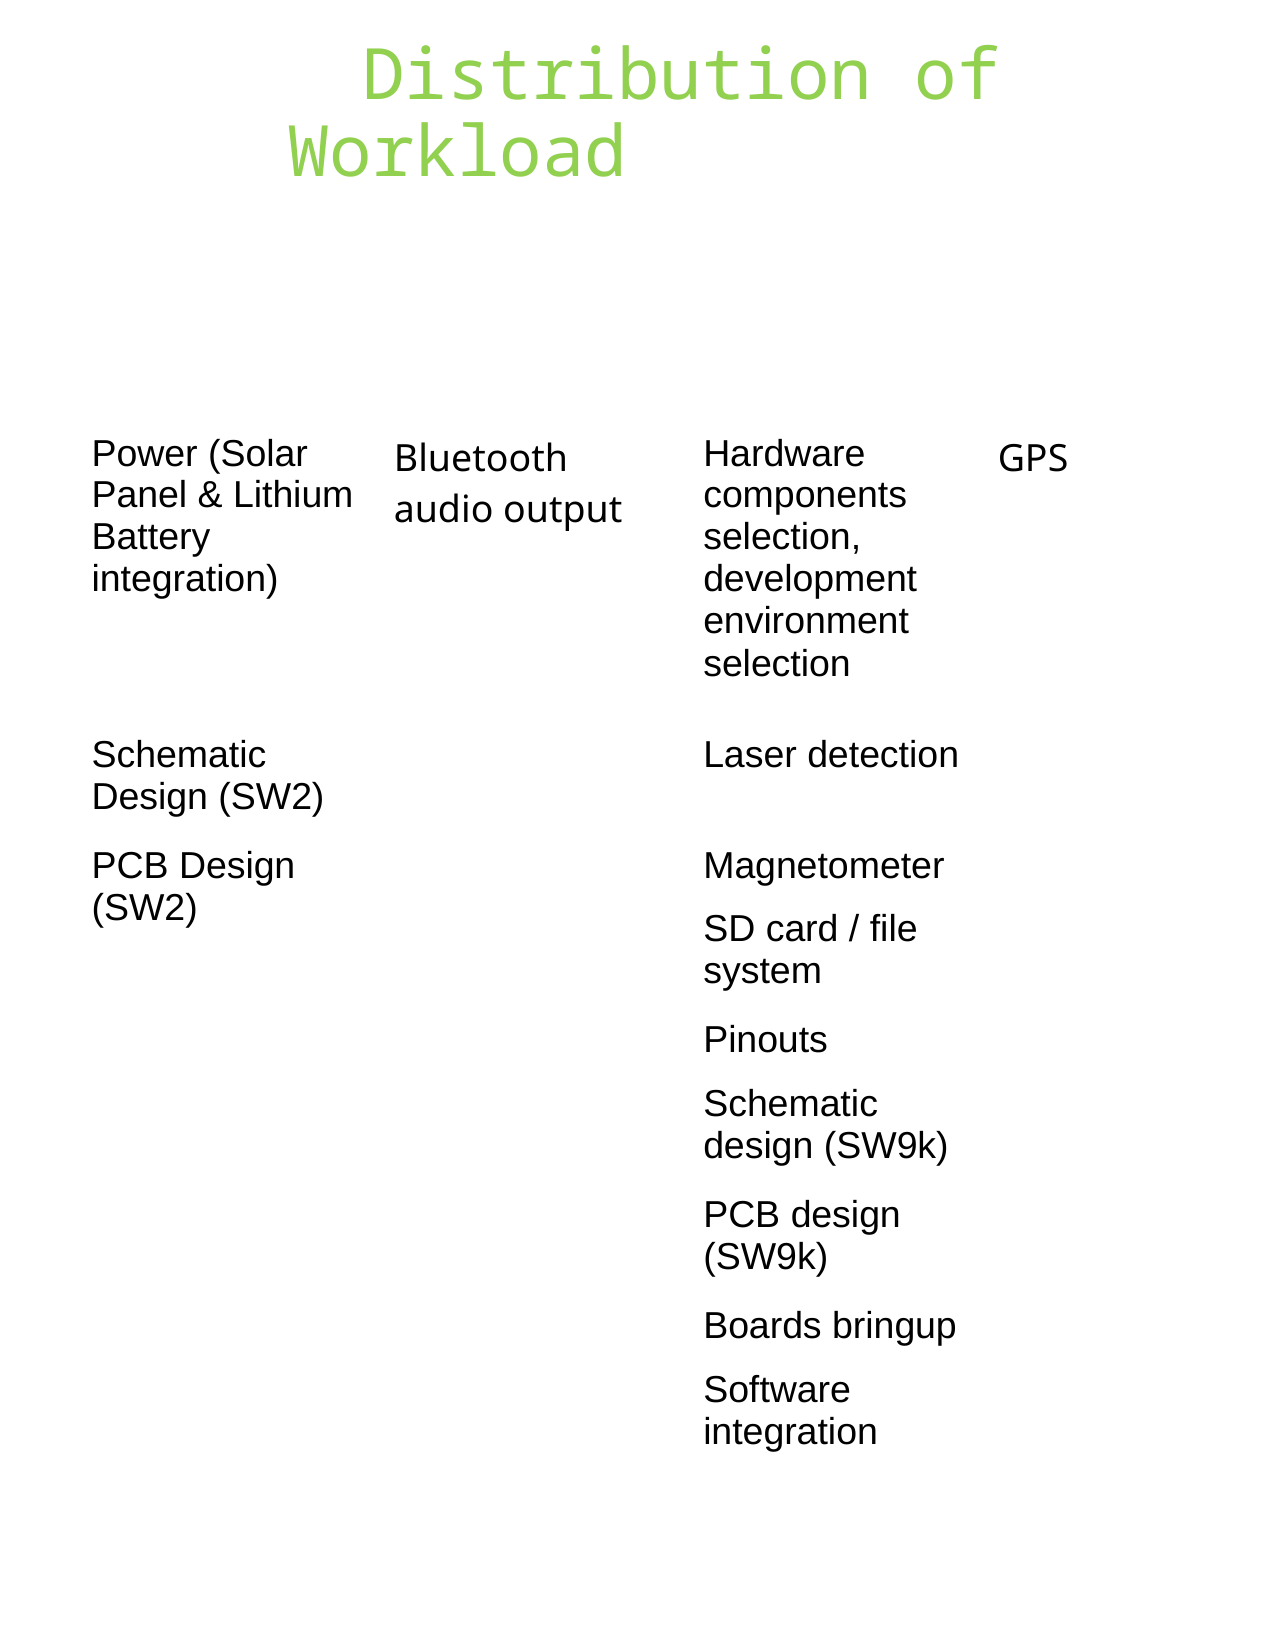

# Distribution of Workload
| Ross Applegate | Chad Borgelin | Benoit Brummer | Diego Merida |
| --- | --- | --- | --- |
| Power (Solar Panel & Lithium Battery integration) | Bluetooth audio output | Hardware components selection, development environment selection | GPS |
| Schematic Design (SW2) | | Laser detection | |
| PCB Design (SW2) | | Magnetometer | |
| | | SD card / file system | |
| | | Pinouts | |
| | | Schematic design (SW9k) | |
| | | PCB design (SW9k) | |
| | | Boards bringup | |
| | | Software integration | |